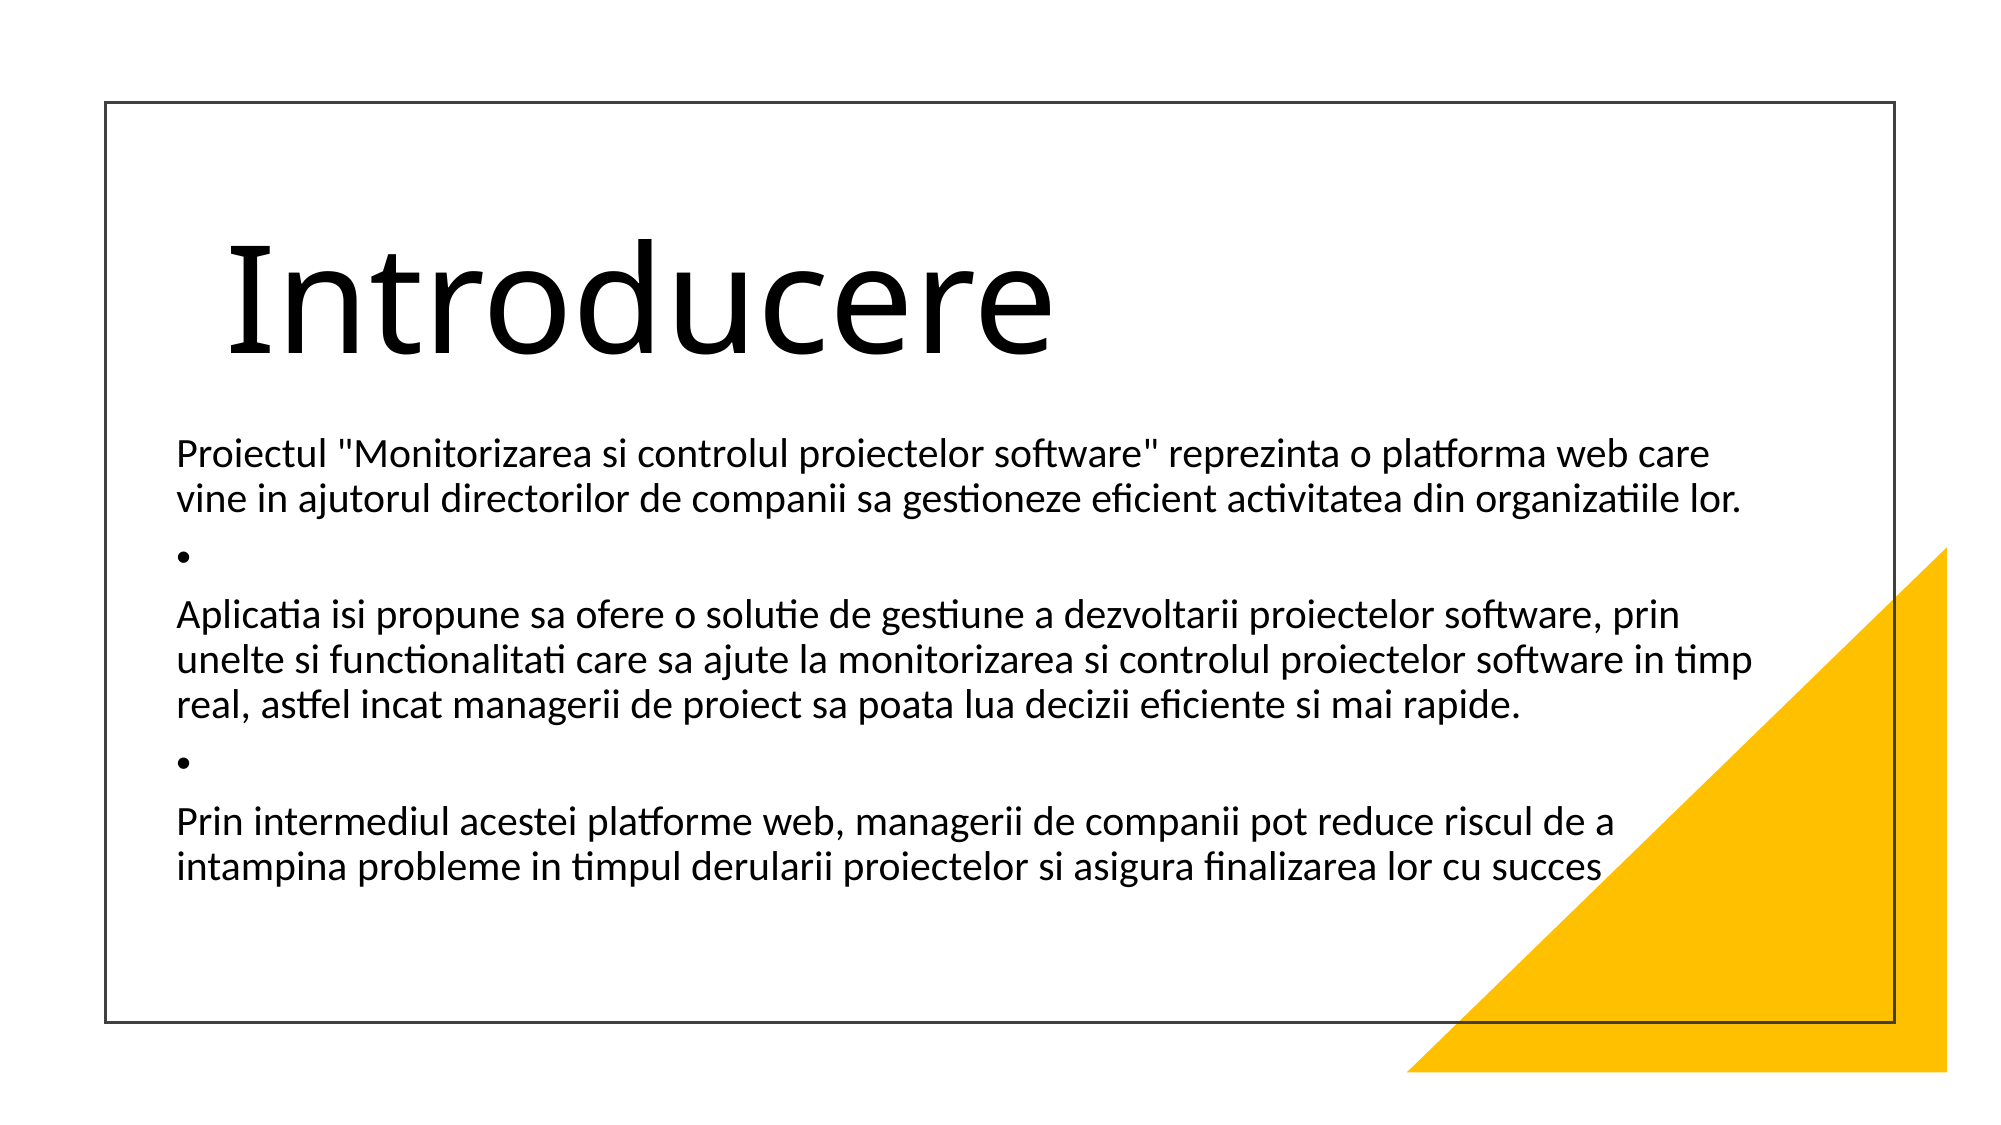

# Introducere
Proiectul "Monitorizarea si controlul proiectelor software" reprezinta o platforma web care vine in ajutorul directorilor de companii sa gestioneze eficient activitatea din organizatiile lor.
Aplicatia isi propune sa ofere o solutie de gestiune a dezvoltarii proiectelor software, prin unelte si functionalitati care sa ajute la monitorizarea si controlul proiectelor software in timp real, astfel incat managerii de proiect sa poata lua decizii eficiente si mai rapide.
Prin intermediul acestei platforme web, managerii de companii pot reduce riscul de a intampina probleme in timpul derularii proiectelor si asigura finalizarea lor cu succes